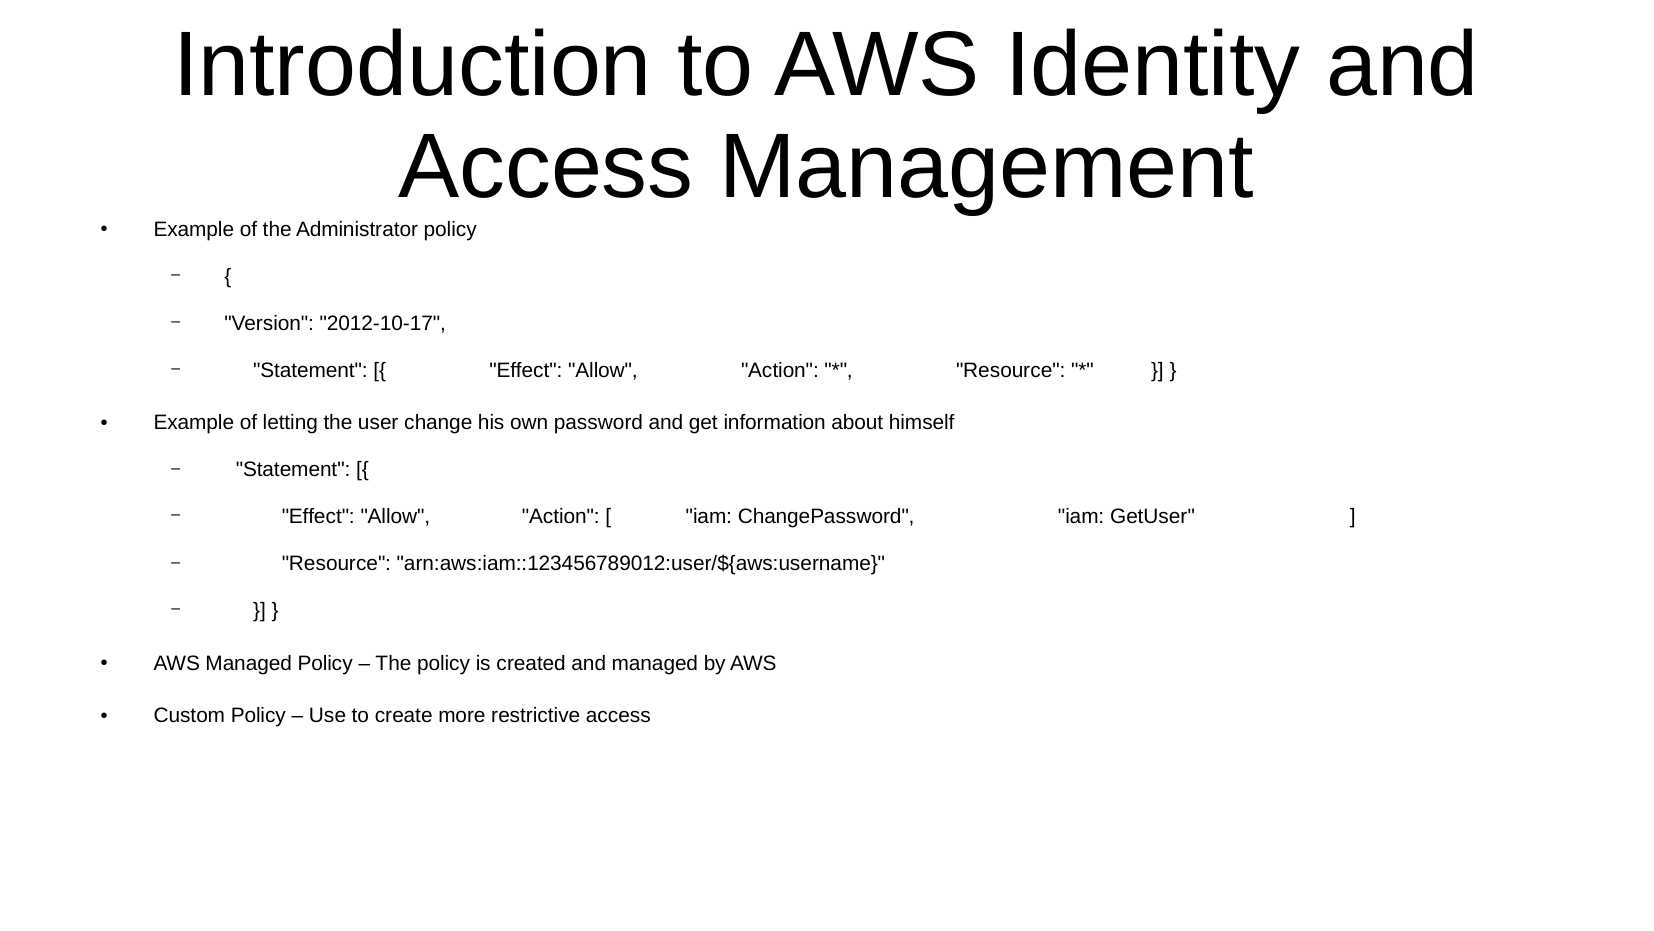

# Introduction to AWS Identity and Access Management
Example of the Administrator policy
{
"Version": "2012-10-17",
 "Statement": [{ "Effect": "Allow", "Action": "*", "Resource": "*" }] }
Example of letting the user change his own password and get information about himself
 "Statement": [{
 "Effect": "Allow", "Action": [ "iam: ChangePassword", "iam: GetUser" ]
 "Resource": "arn:aws:iam::123456789012:user/${aws:username}"
 }] }
AWS Managed Policy – The policy is created and managed by AWS
Custom Policy – Use to create more restrictive access